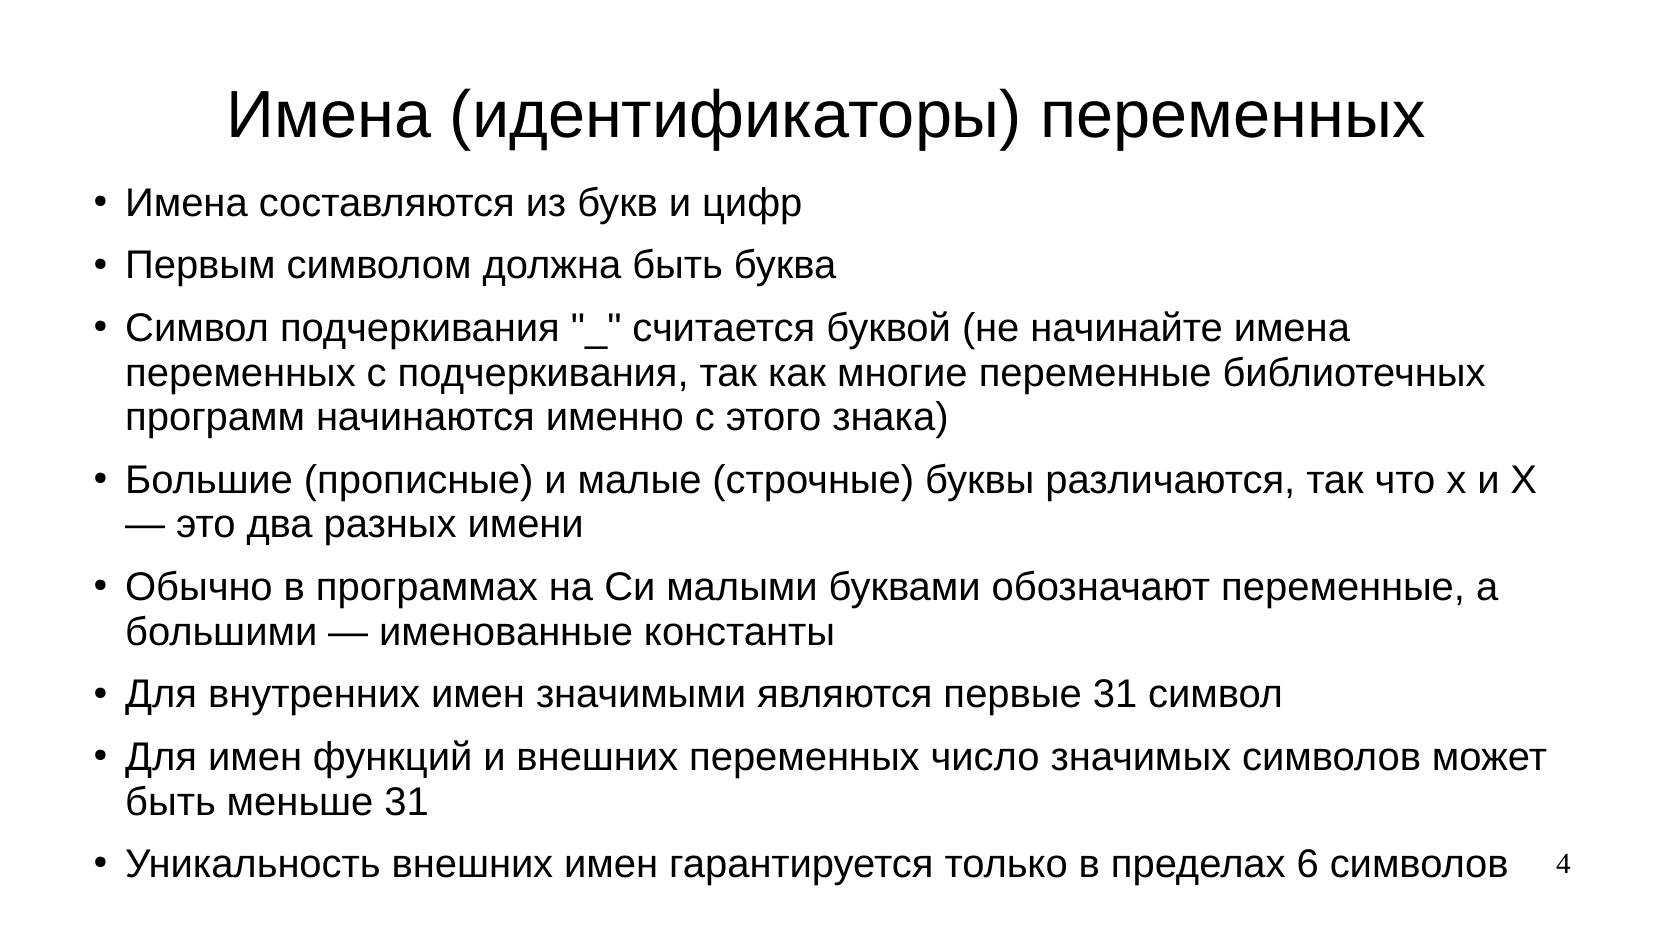

# Имена (идентификаторы) переменных
Имена составляются из букв и цифр
Первым символом должна быть буква
Символ подчеркивания "_" считается буквой (не начинайте имена переменных с подчеркивания, так как многие переменные библиотечных программ начинаются именно с этого знака)
Большие (прописные) и малые (строчные) буквы различаются, так что х и X — это два разных имени
Обычно в программах на Си малыми буквами обозначают переменные, а большими — именованные константы
Для внутренних имен значимыми являются первые 31 символ
Для имен функций и внешних переменных число значимых символов может быть меньше 31
Уникальность внешних имен гарантируется только в пределах 6 символов
4